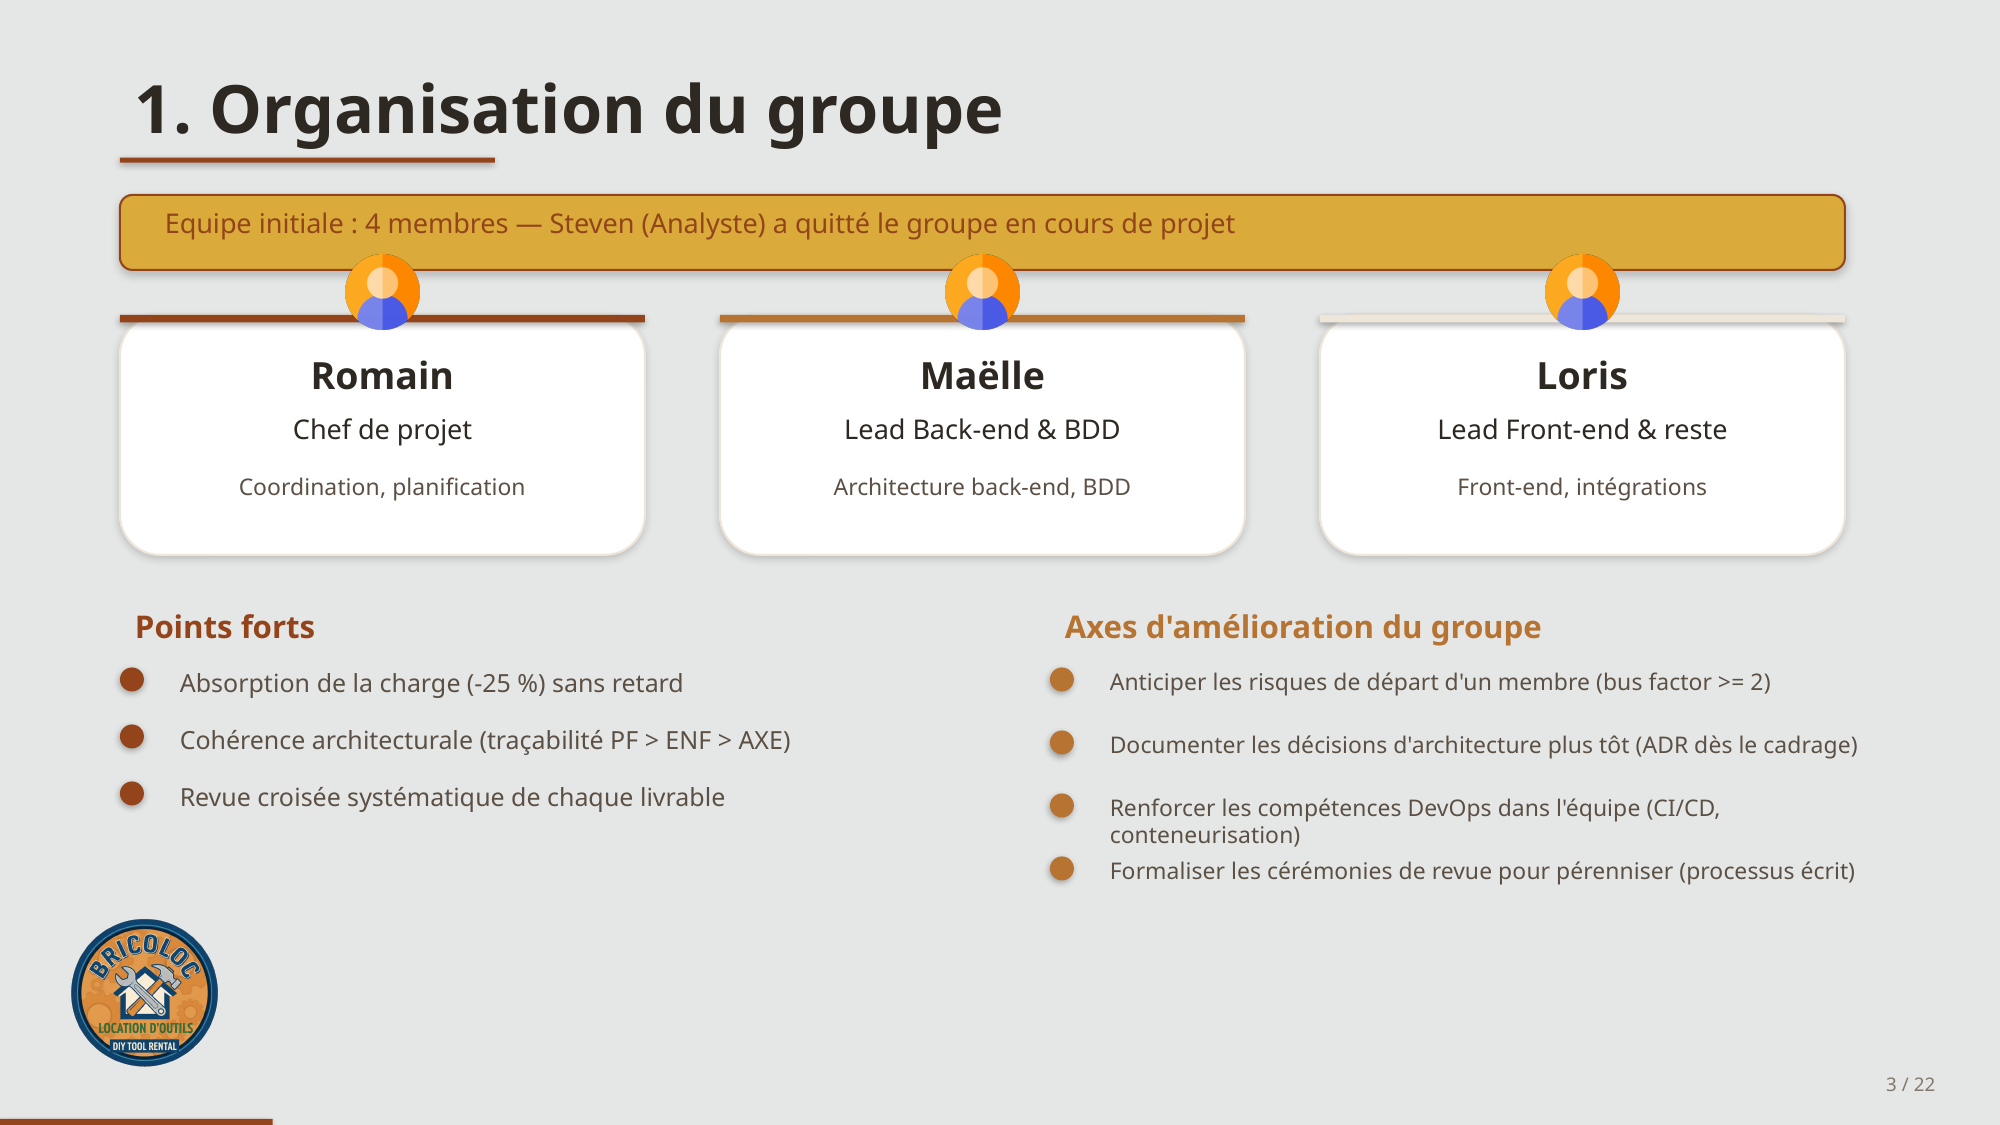

1. Organisation du groupe
Equipe initiale : 4 membres — Steven (Analyste) a quitté le groupe en cours de projet
Romain
Maëlle
Loris
Chef de projet
Lead Back-end & BDD
Lead Front-end & reste
Coordination, planification
Architecture back-end, BDD
Front-end, intégrations
Points forts
Axes d'amélioration du groupe
Absorption de la charge (-25 %) sans retard
Anticiper les risques de départ d'un membre (bus factor >= 2)
Cohérence architecturale (traçabilité PF > ENF > AXE)
Documenter les décisions d'architecture plus tôt (ADR dès le cadrage)
Revue croisée systématique de chaque livrable
Renforcer les compétences DevOps dans l'équipe (CI/CD, conteneurisation)
Formaliser les cérémonies de revue pour pérenniser (processus écrit)
3 / 22